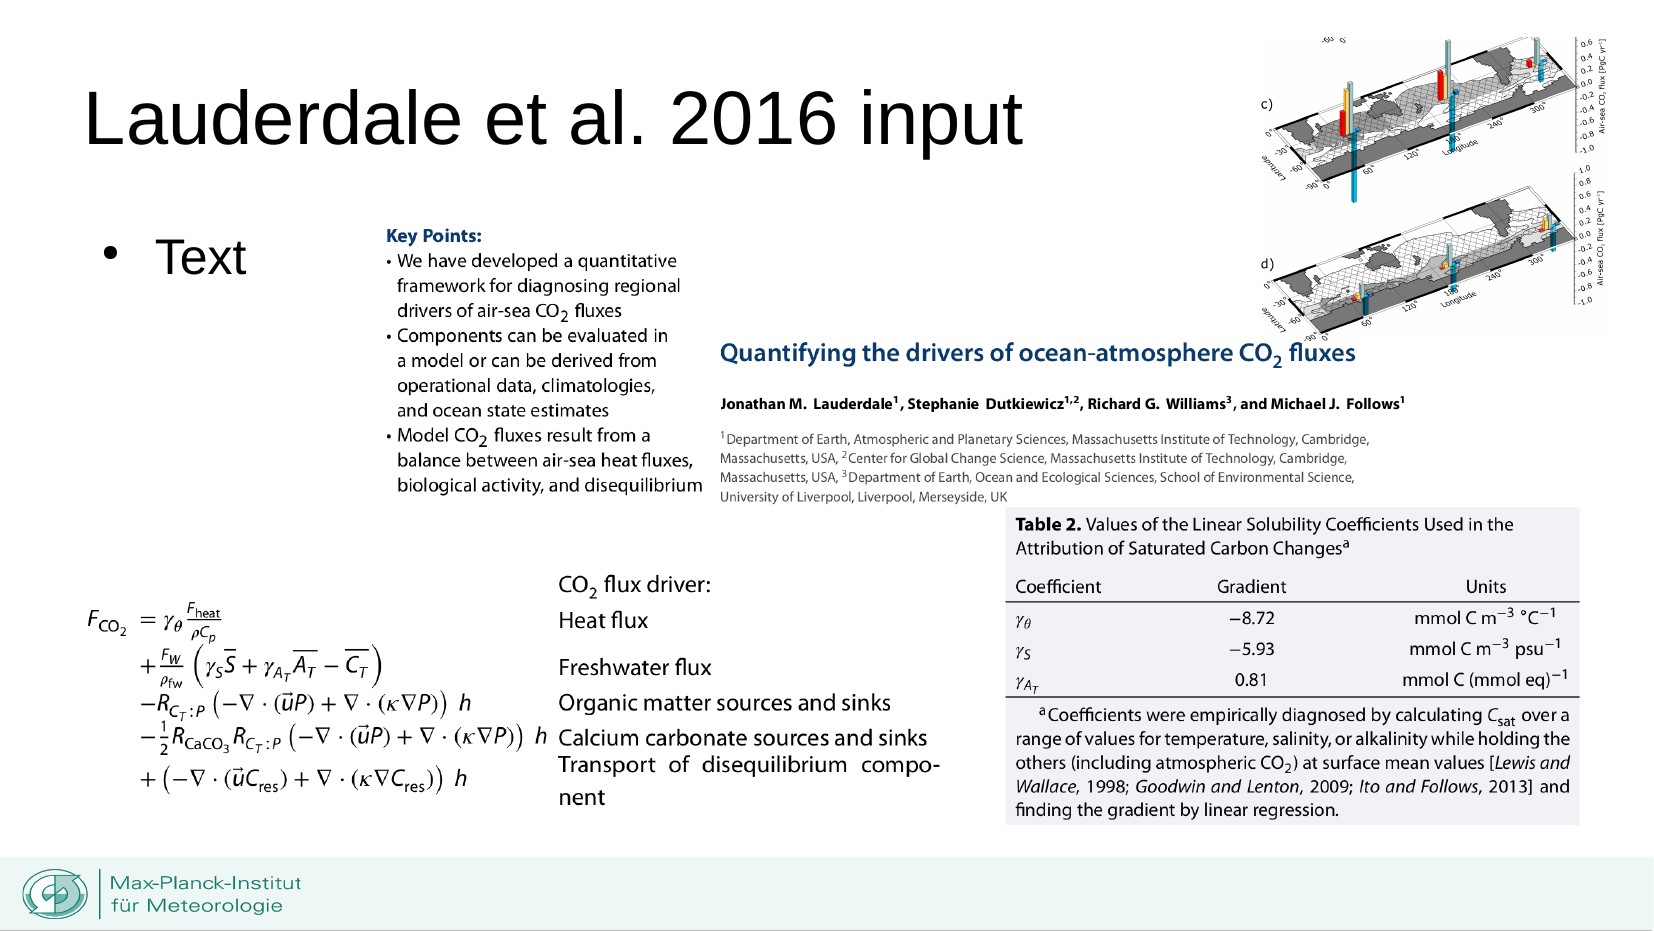

# Lauderdale et al. 2016 input
Text